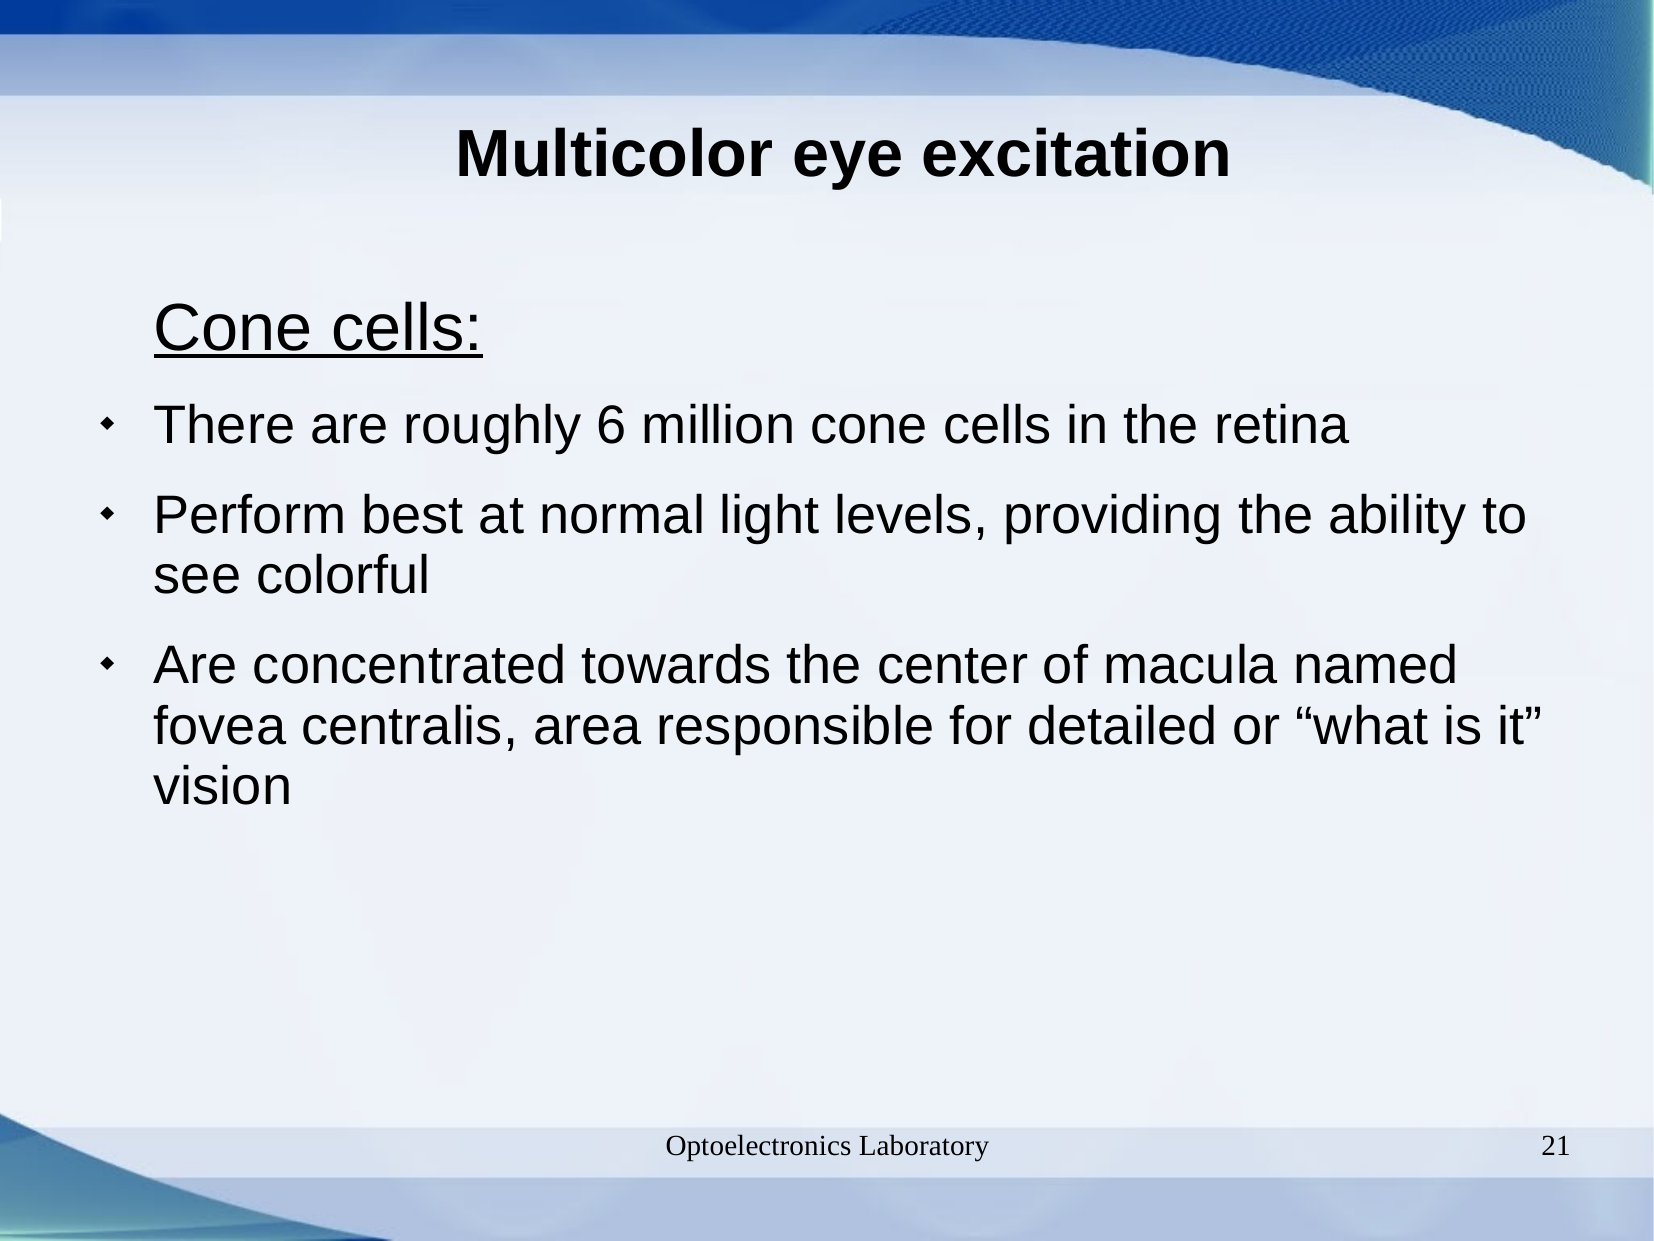

# Multicolor eye excitation
Cone cells:
There are roughly 6 million cone cells in the retina
Perform best at normal light levels, providing the ability to see colorful
Are concentrated towards the center of macula named fovea centralis, area responsible for detailed or “what is it” vision
Optoelectronics Laboratory
21